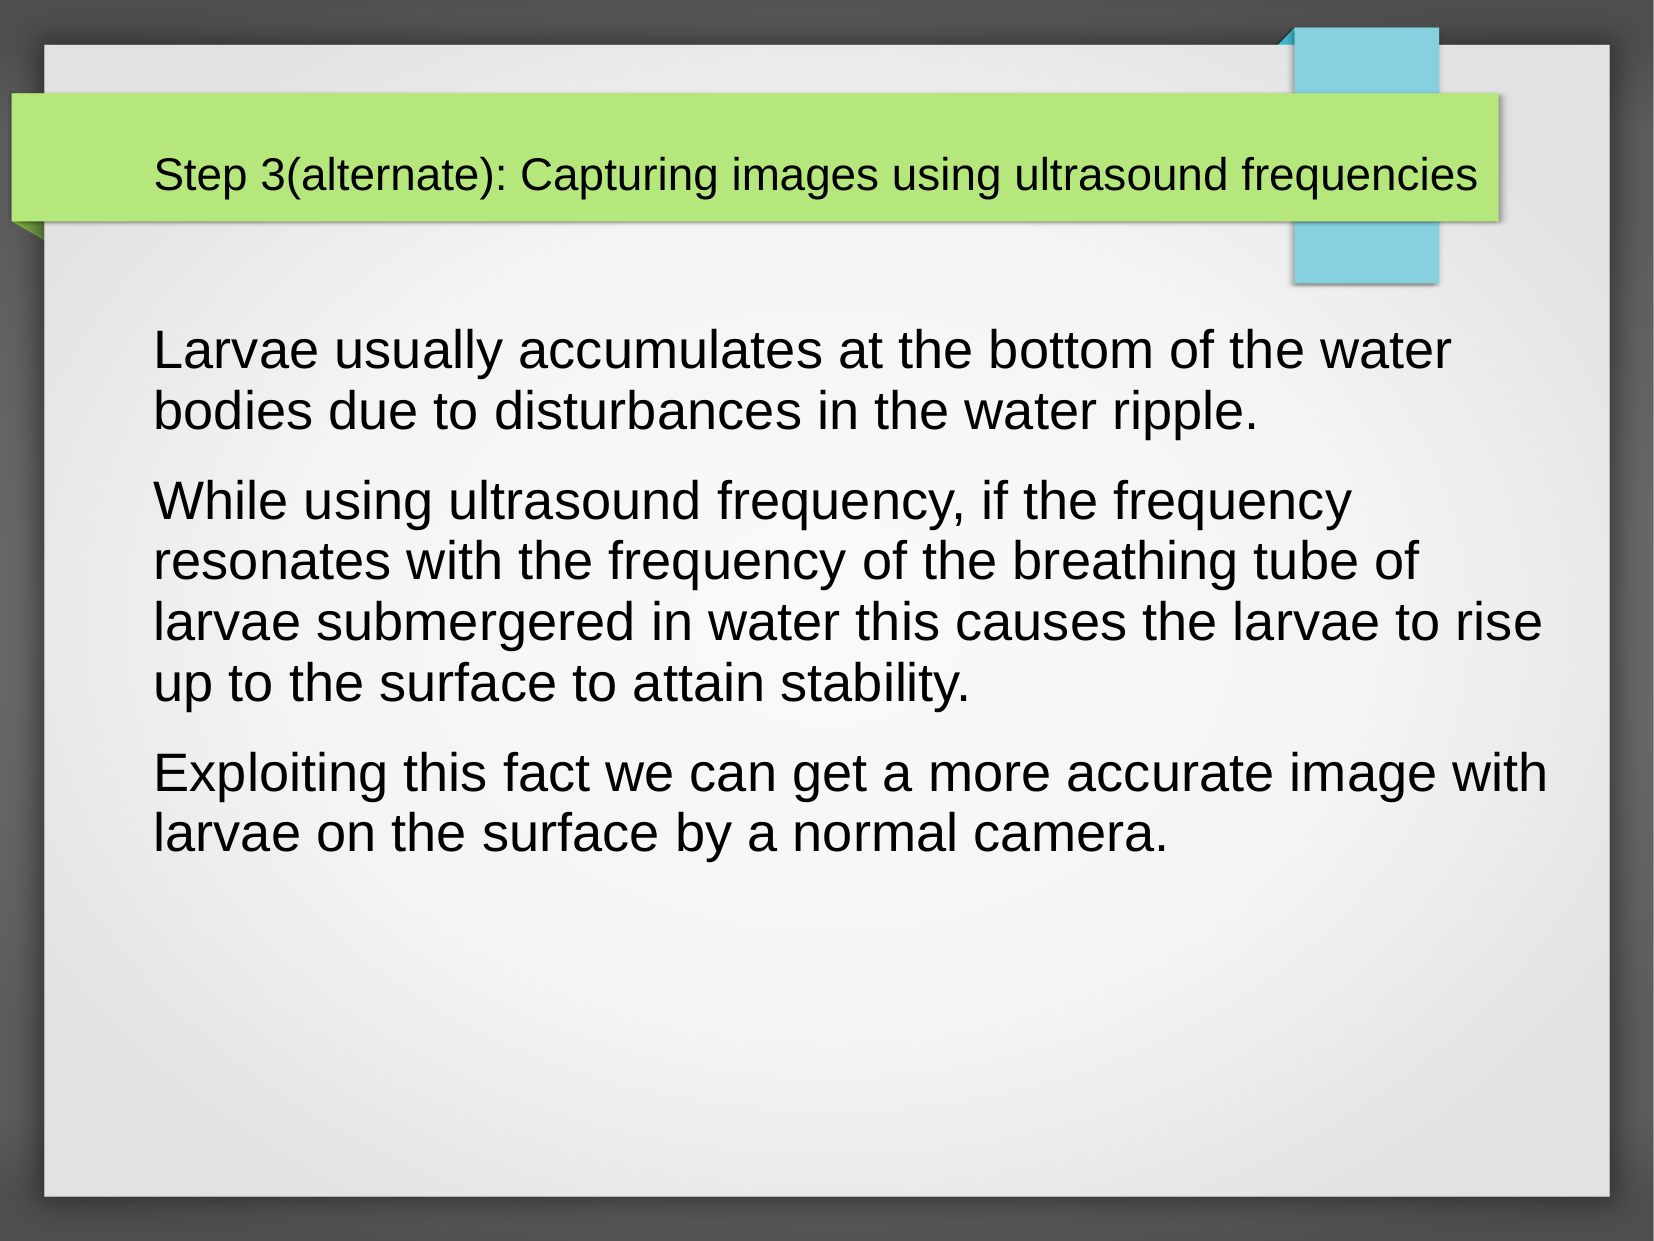

# Step 3(alternate): Capturing images using ultrasound frequencies
Larvae usually accumulates at the bottom of the water bodies due to disturbances in the water ripple.
While using ultrasound frequency, if the frequency resonates with the frequency of the breathing tube of larvae submergered in water this causes the larvae to rise up to the surface to attain stability.
Exploiting this fact we can get a more accurate image with larvae on the surface by a normal camera.